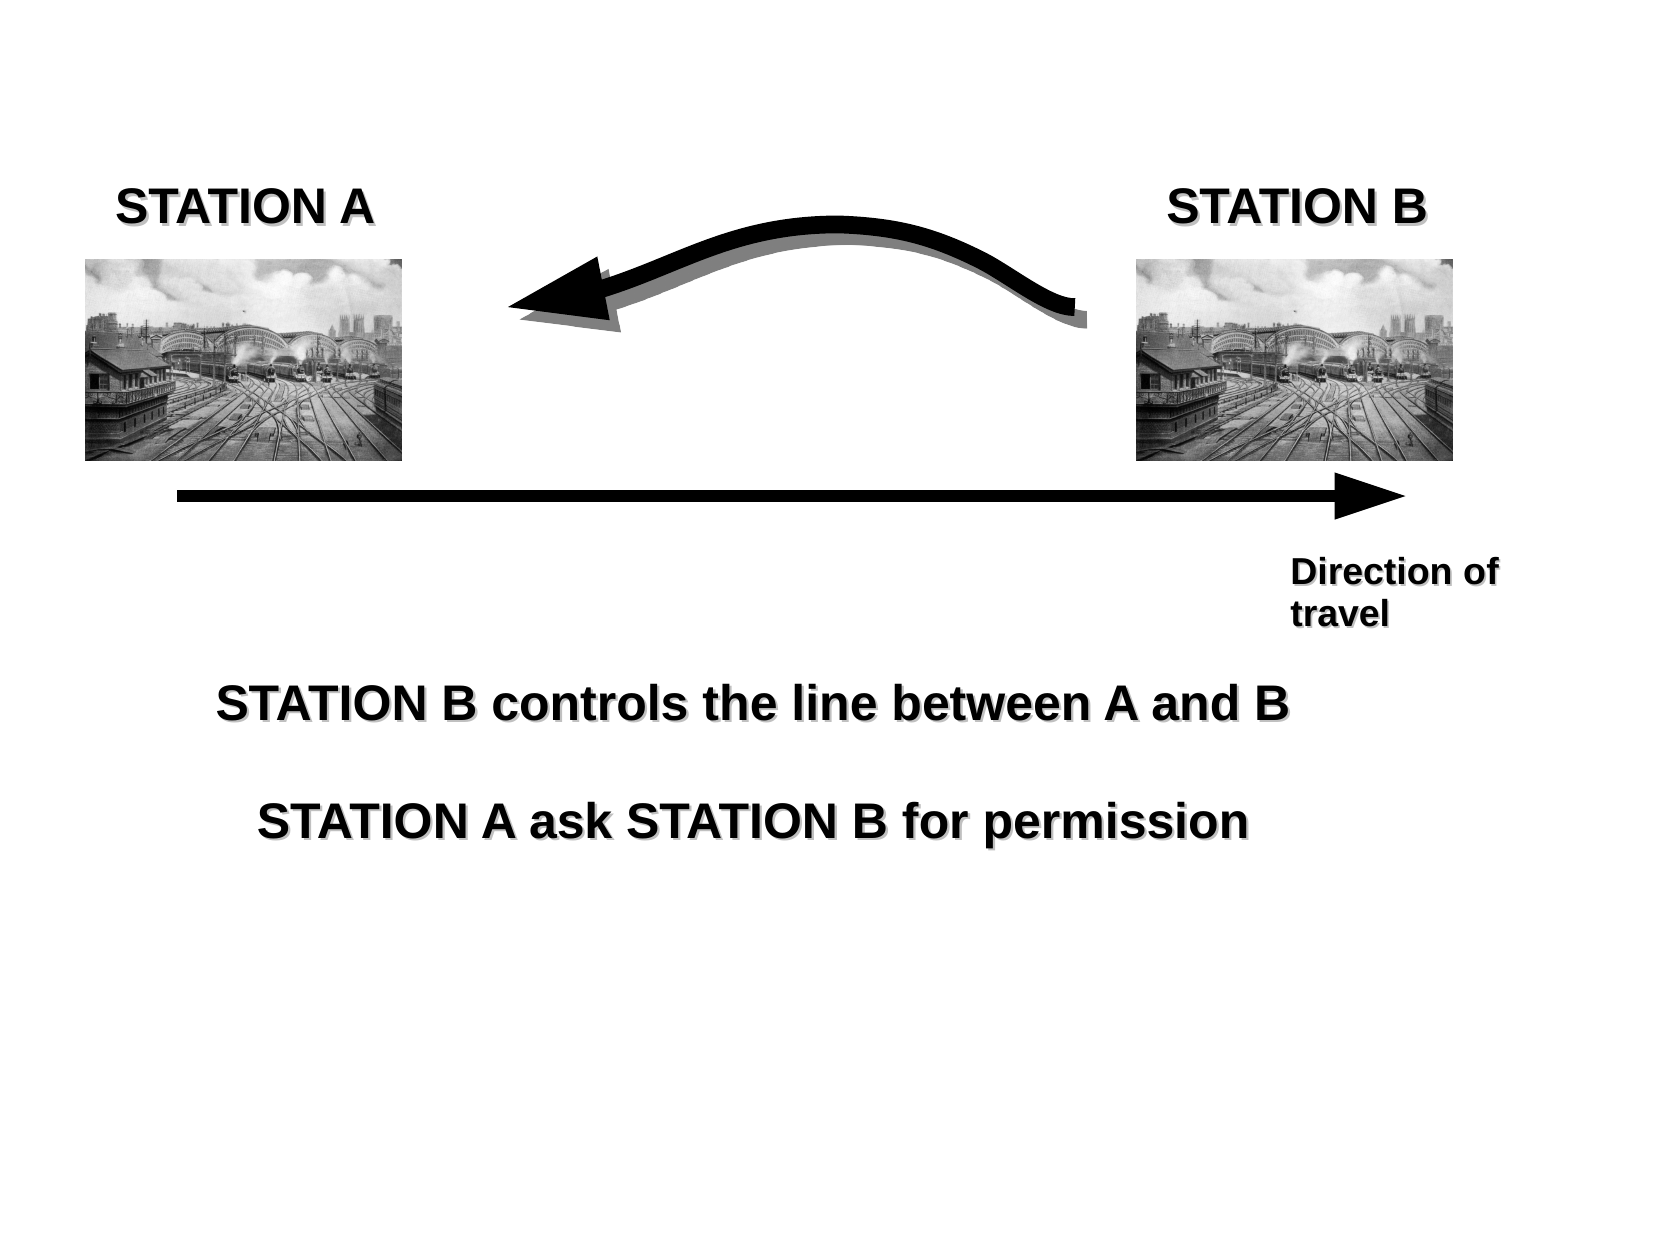

STATION A
STATION B
Direction of travel
STATION B controls the line between A and B
STATION A ask STATION B for permission